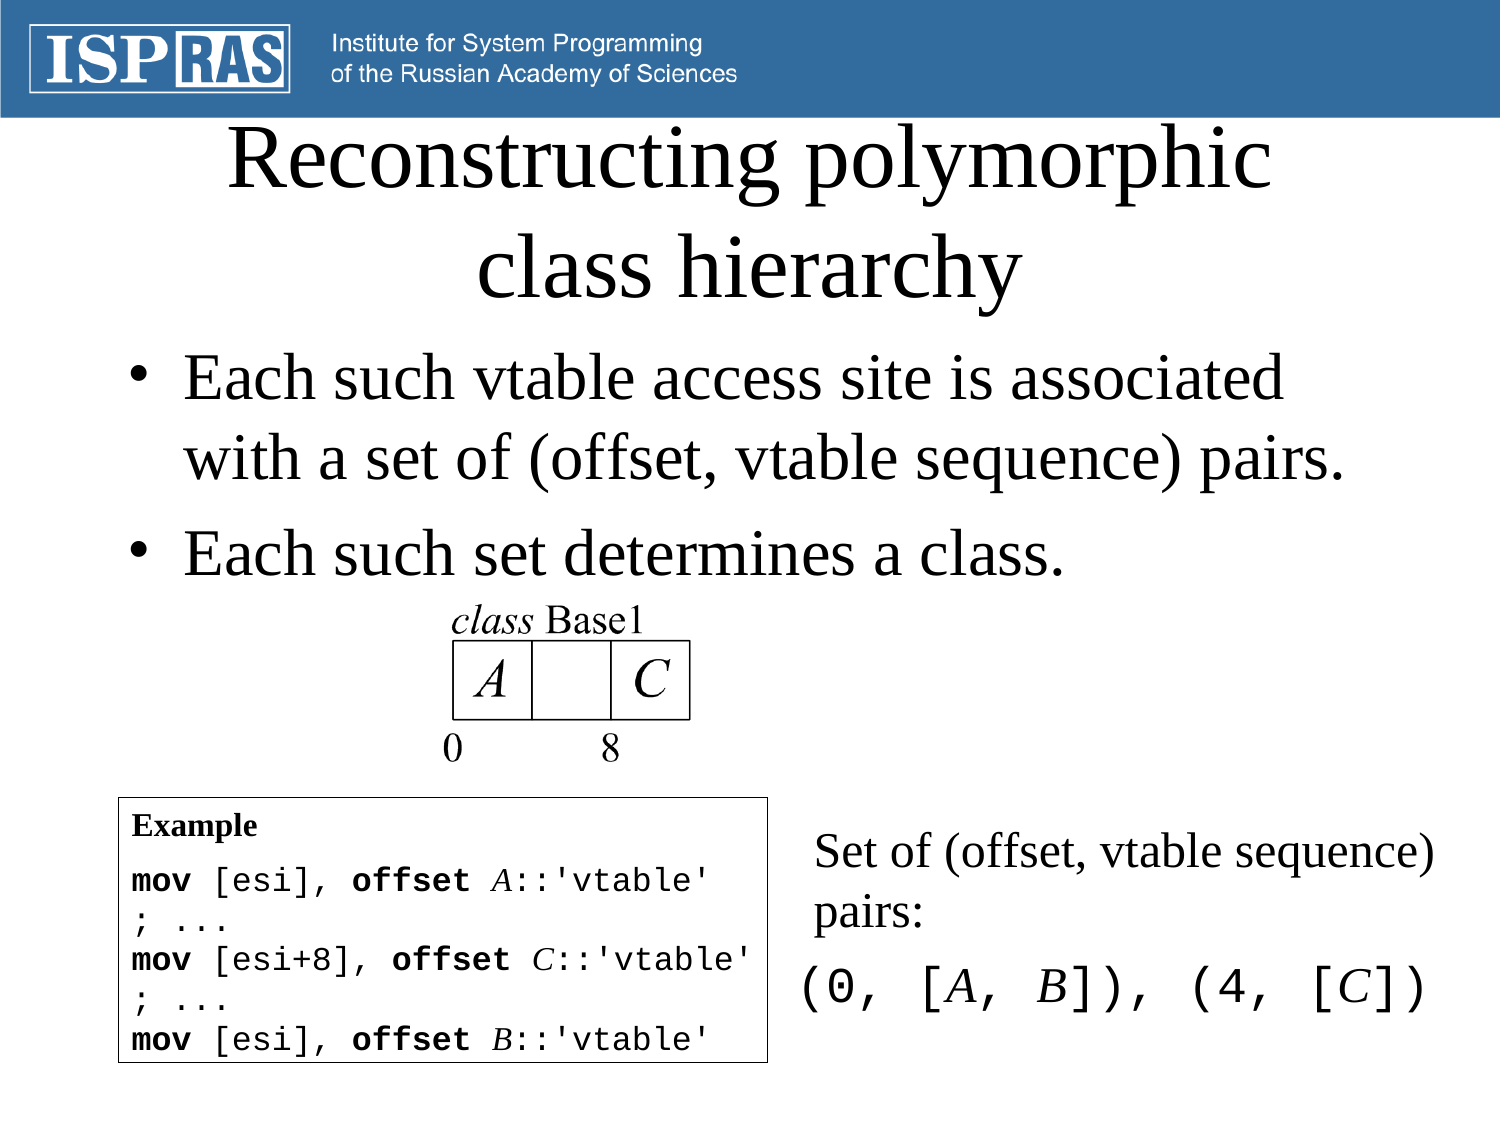

# Reconstructing polymorphic class hierarchy
Each such vtable access site is associated with a set of (offset, vtable sequence) pairs.
Each such set determines a class.
Example
mov [esi], offset A::'vtable'
; ...
mov [esi+8], offset C::'vtable'
; ...
mov [esi], offset B::'vtable'
Set of (offset, vtable sequence)
pairs:
(0, [A, B]), (4, [C])